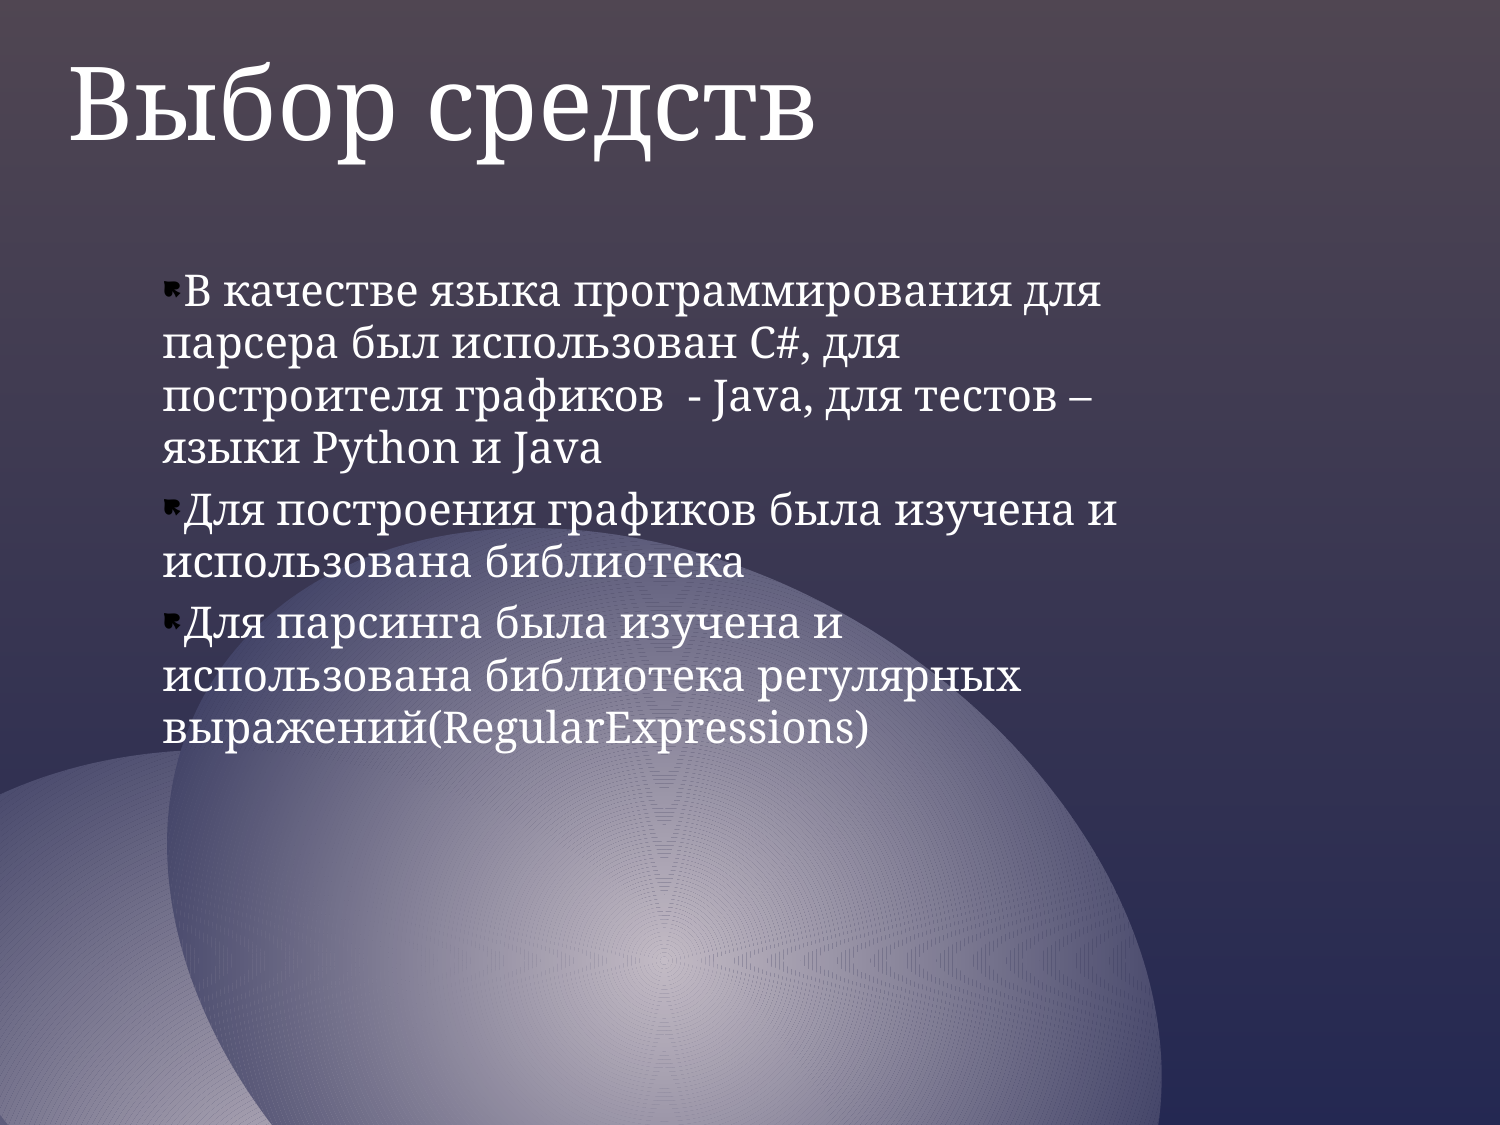

Выбор средств
# В качестве языка программирования для парсера был использован C#, для построителя графиков - Java, для тестов – языки Python и Java
Для построения графиков была изучена и использована библиотека
Для парсинга была изучена и использована библиотека регулярных выражений(RegularExpressions)